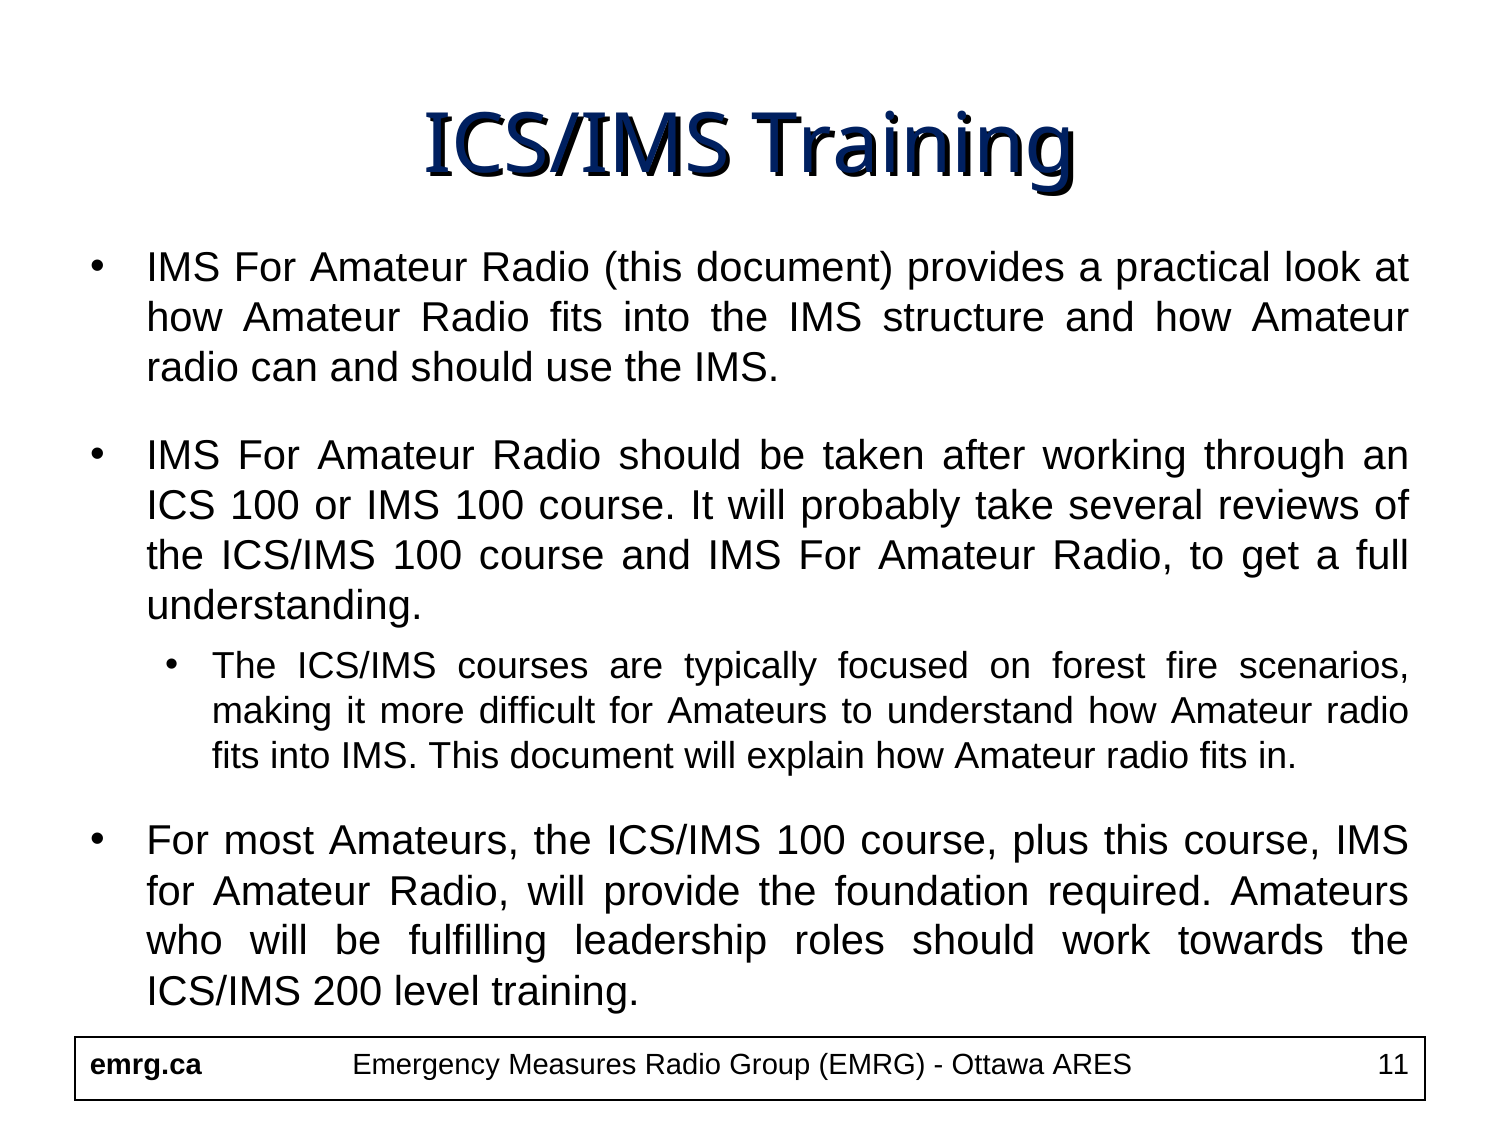

# ICS/IMS Training
IMS For Amateur Radio (this document) provides a practical look at how Amateur Radio fits into the IMS structure and how Amateur radio can and should use the IMS.
IMS For Amateur Radio should be taken after working through an ICS 100 or IMS 100 course. It will probably take several reviews of the ICS/IMS 100 course and IMS For Amateur Radio, to get a full understanding.
The ICS/IMS courses are typically focused on forest fire scenarios, making it more difficult for Amateurs to understand how Amateur radio fits into IMS. This document will explain how Amateur radio fits in.
For most Amateurs, the ICS/IMS 100 course, plus this course, IMS for Amateur Radio, will provide the foundation required. Amateurs who will be fulfilling leadership roles should work towards the ICS/IMS 200 level training.
Emergency Measures Radio Group (EMRG) - Ottawa ARES
11